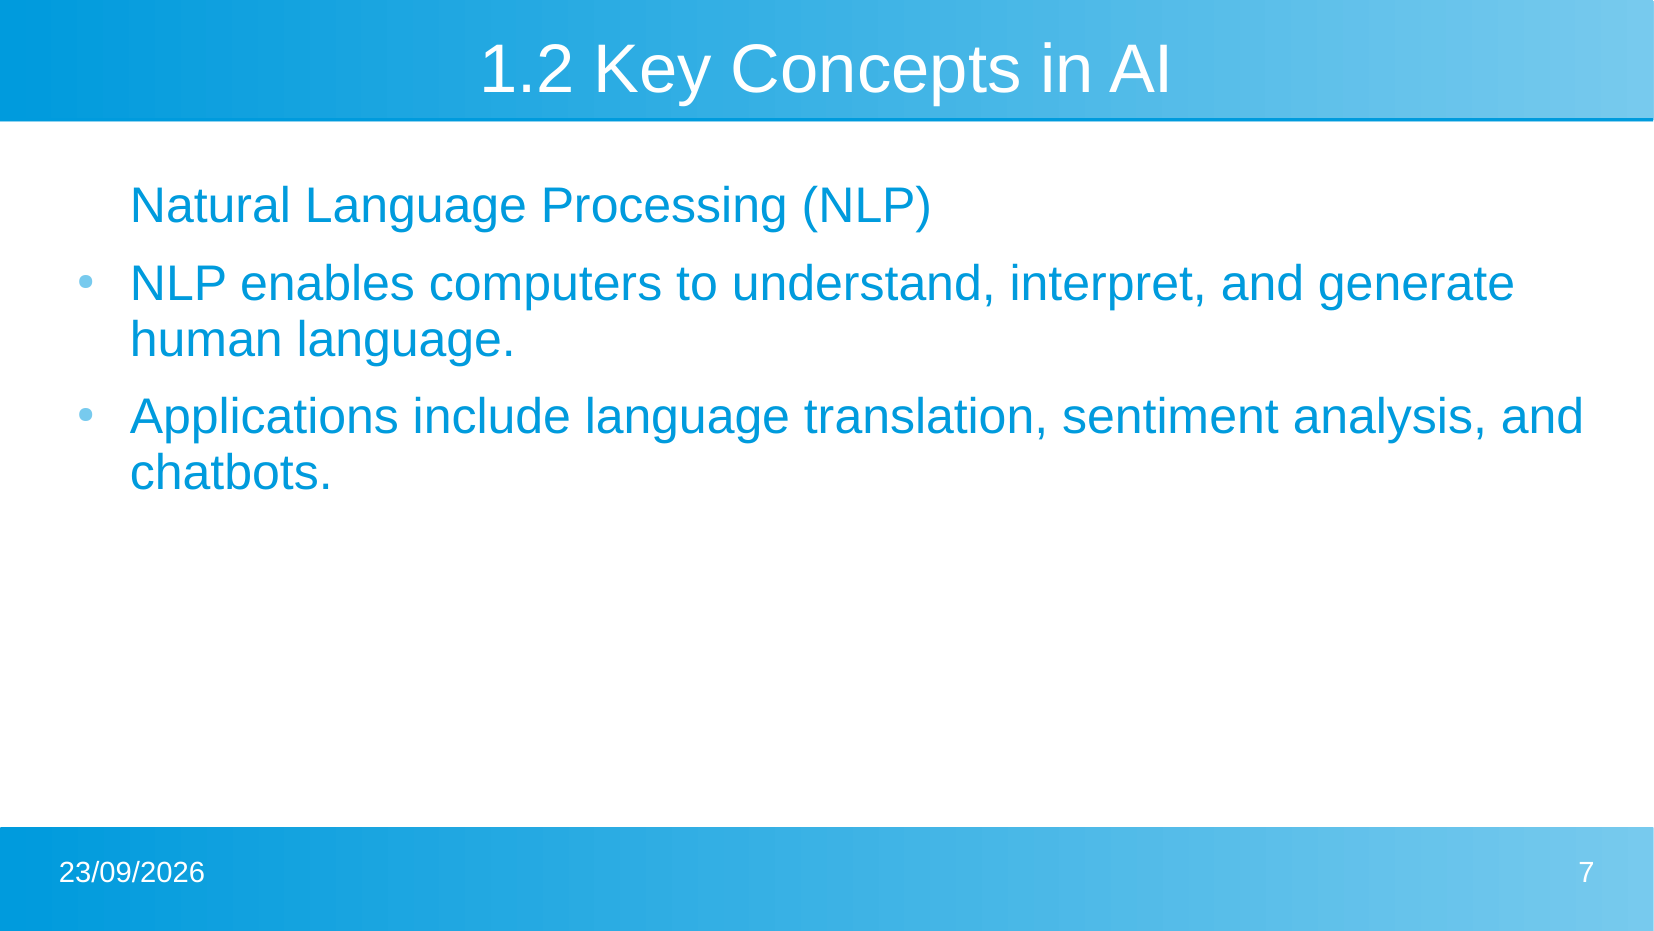

# 1.2 Key Concepts in AI
Natural Language Processing (NLP)
NLP enables computers to understand, interpret, and generate human language.
Applications include language translation, sentiment analysis, and chatbots.
7